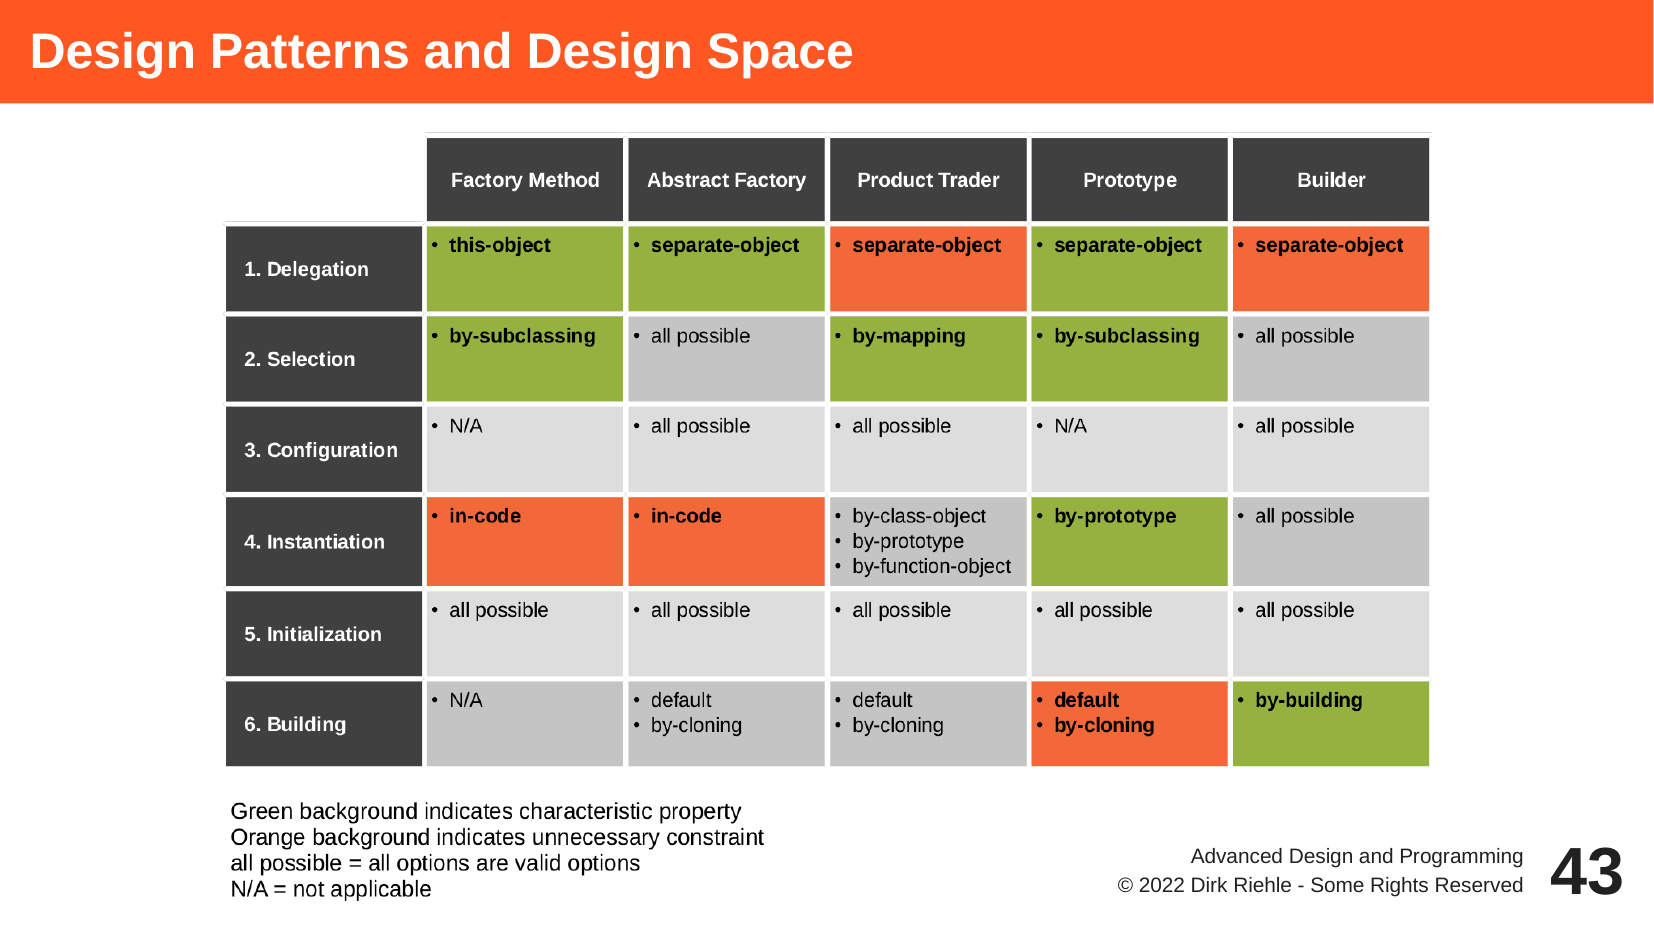

# Design Patterns and Design Space
Advanced Design and Programming
43
© 2022 Dirk Riehle - Some Rights Reserved